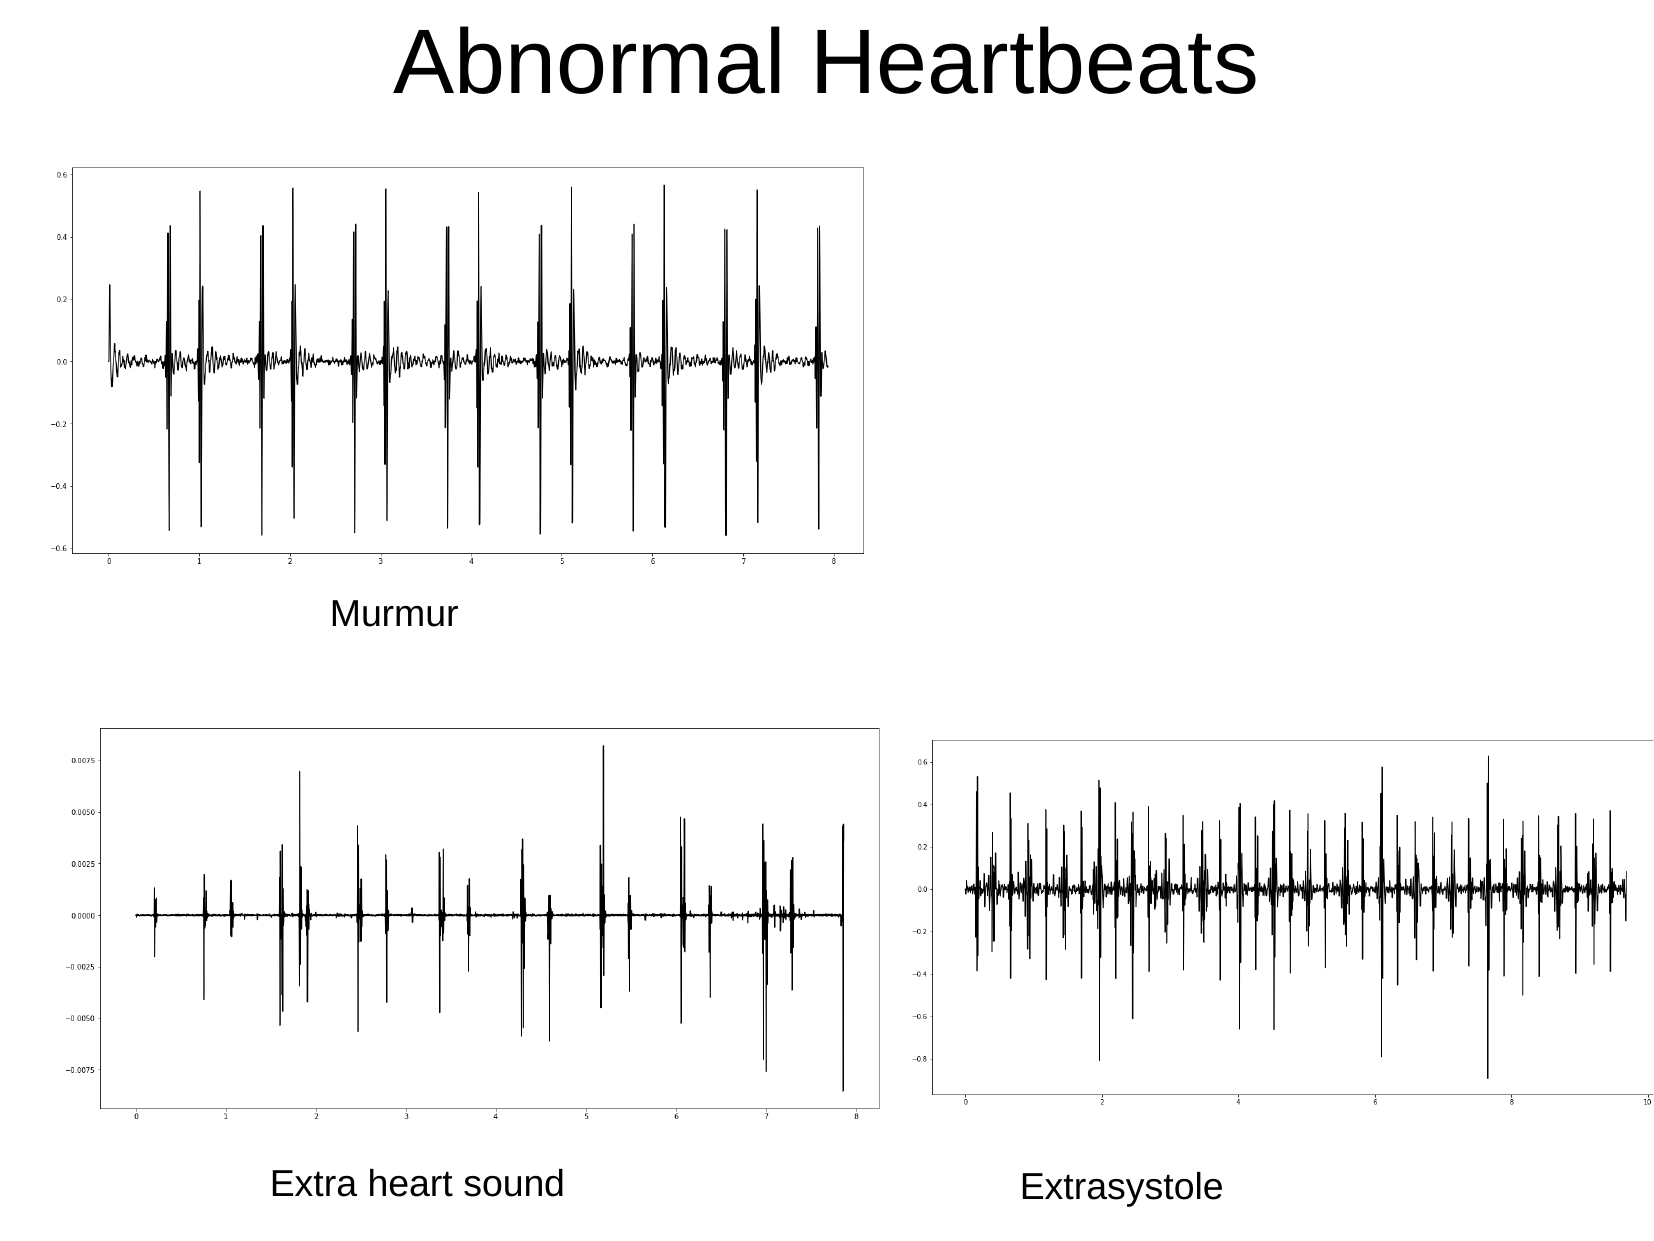

# Abnormal Heartbeats
Murmur
Extra heart sound
Extrasystole